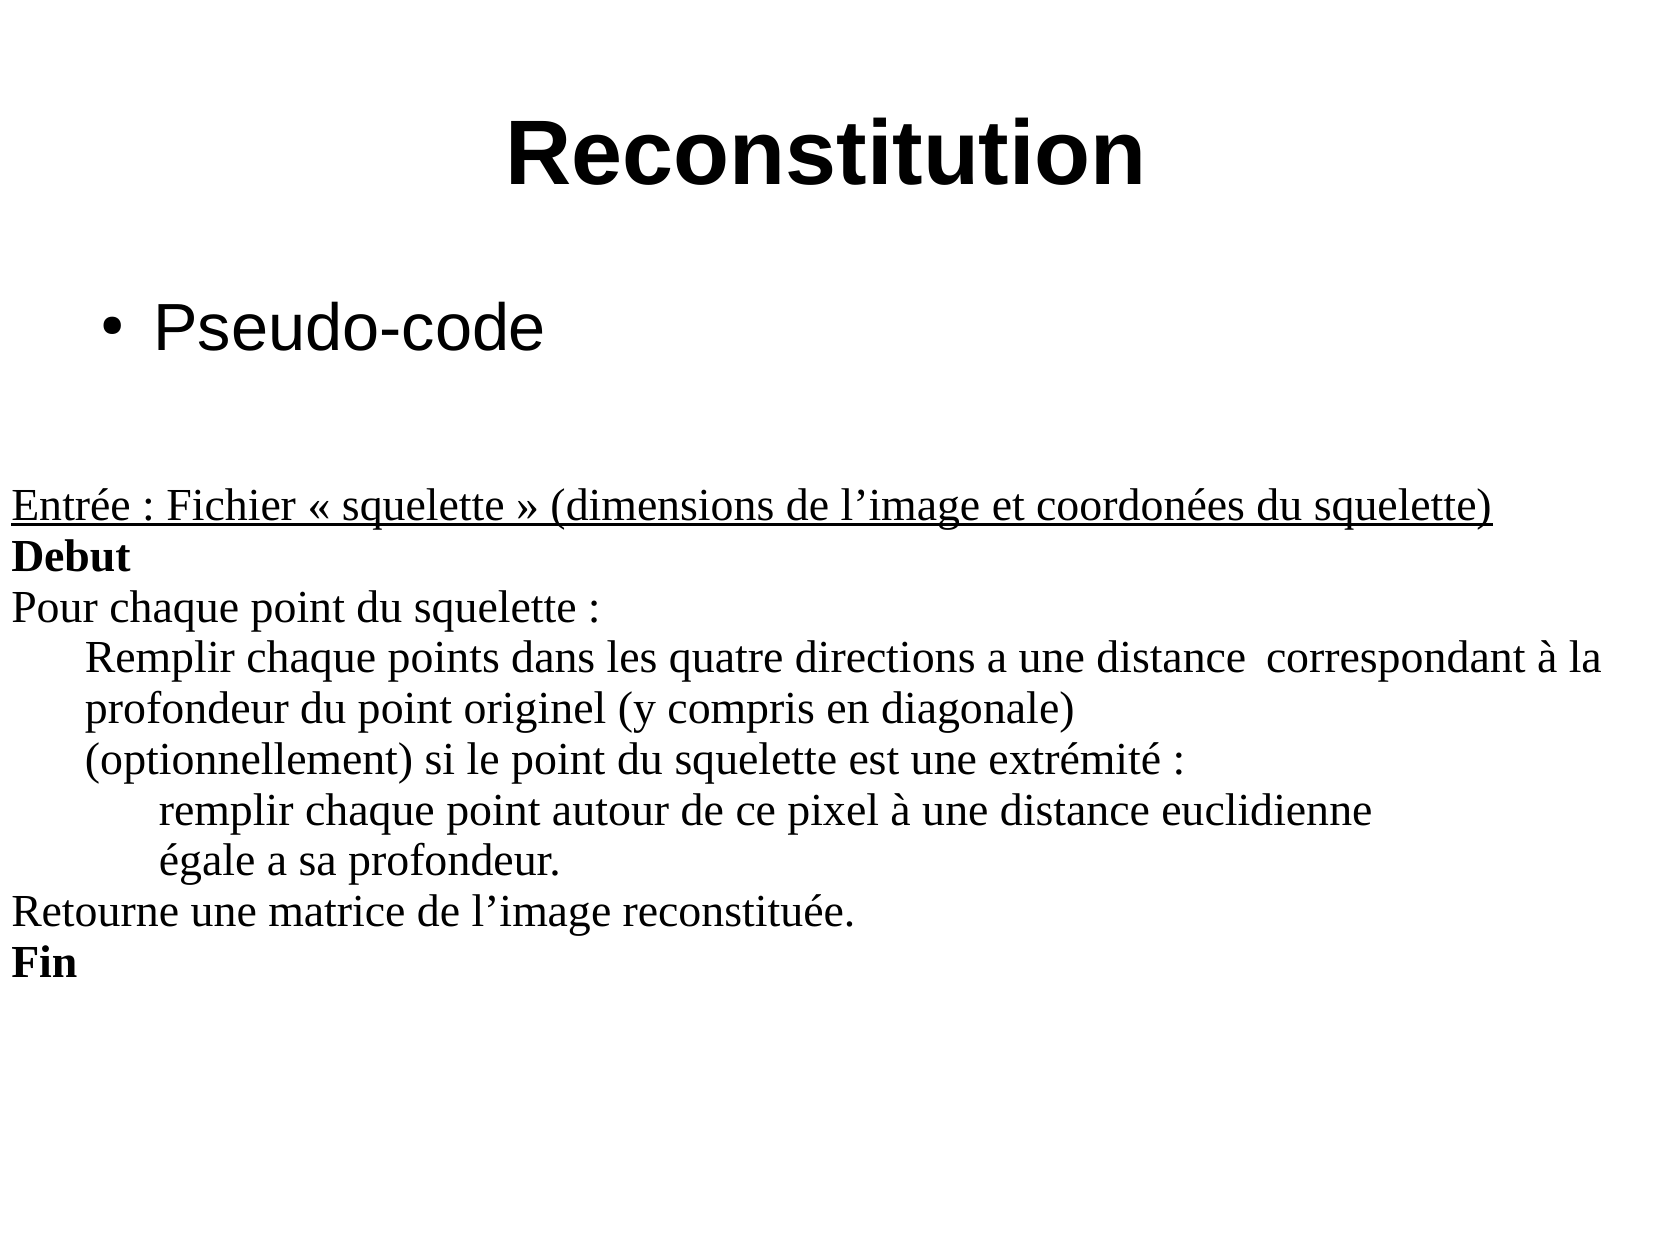

# Reconstitution
Pseudo-code
Entrée : Fichier « squelette » (dimensions de l’image et coordonées du squelette)
Debut
Pour chaque point du squelette :
	Remplir chaque points dans les quatre directions a une distance 	correspondant à la 				profondeur du point originel (y compris en diagonale)
	(optionnellement) si le point du squelette est une extrémité :
		remplir chaque point autour de ce pixel à une distance euclidienne
		égale a sa profondeur.
Retourne une matrice de l’image reconstituée.
Fin